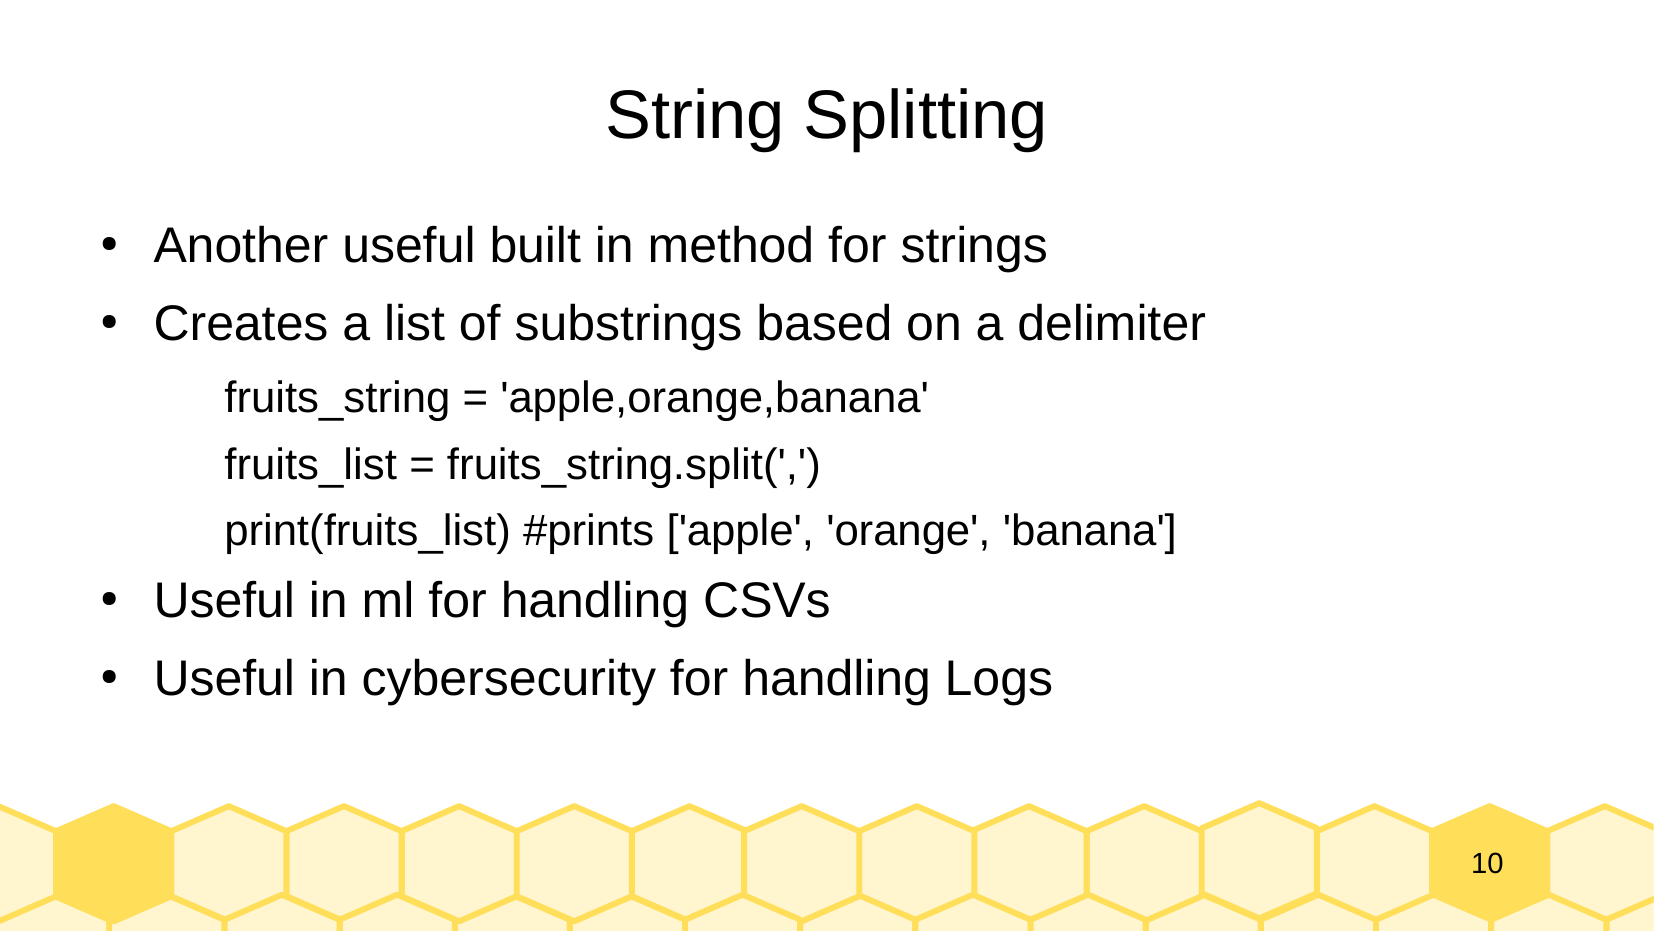

# String Splitting
Another useful built in method for strings
Creates a list of substrings based on a delimiter
fruits_string = 'apple,orange,banana'
fruits_list = fruits_string.split(',')
print(fruits_list) #prints ['apple', 'orange', 'banana']
Useful in ml for handling CSVs
Useful in cybersecurity for handling Logs